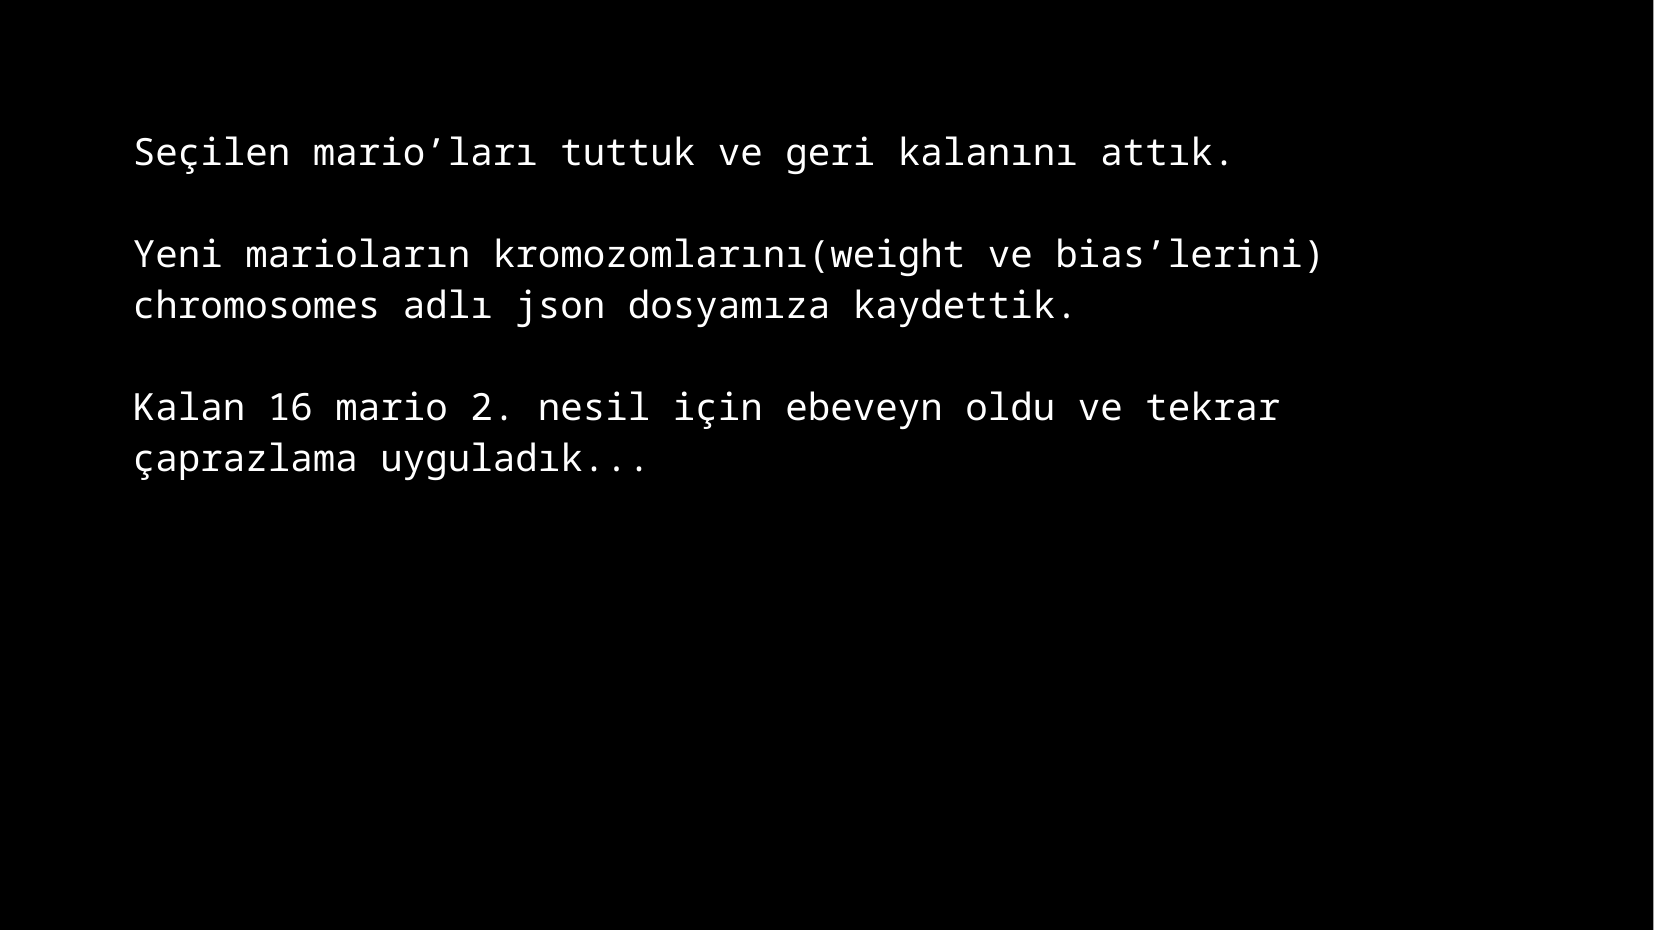

Seçilen mario’ları tuttuk ve geri kalanını attık.
Yeni marioların kromozomlarını(weight ve bias’lerini) chromosomes adlı json dosyamıza kaydettik.
Kalan 16 mario 2. nesil için ebeveyn oldu ve tekrar çaprazlama uyguladık...